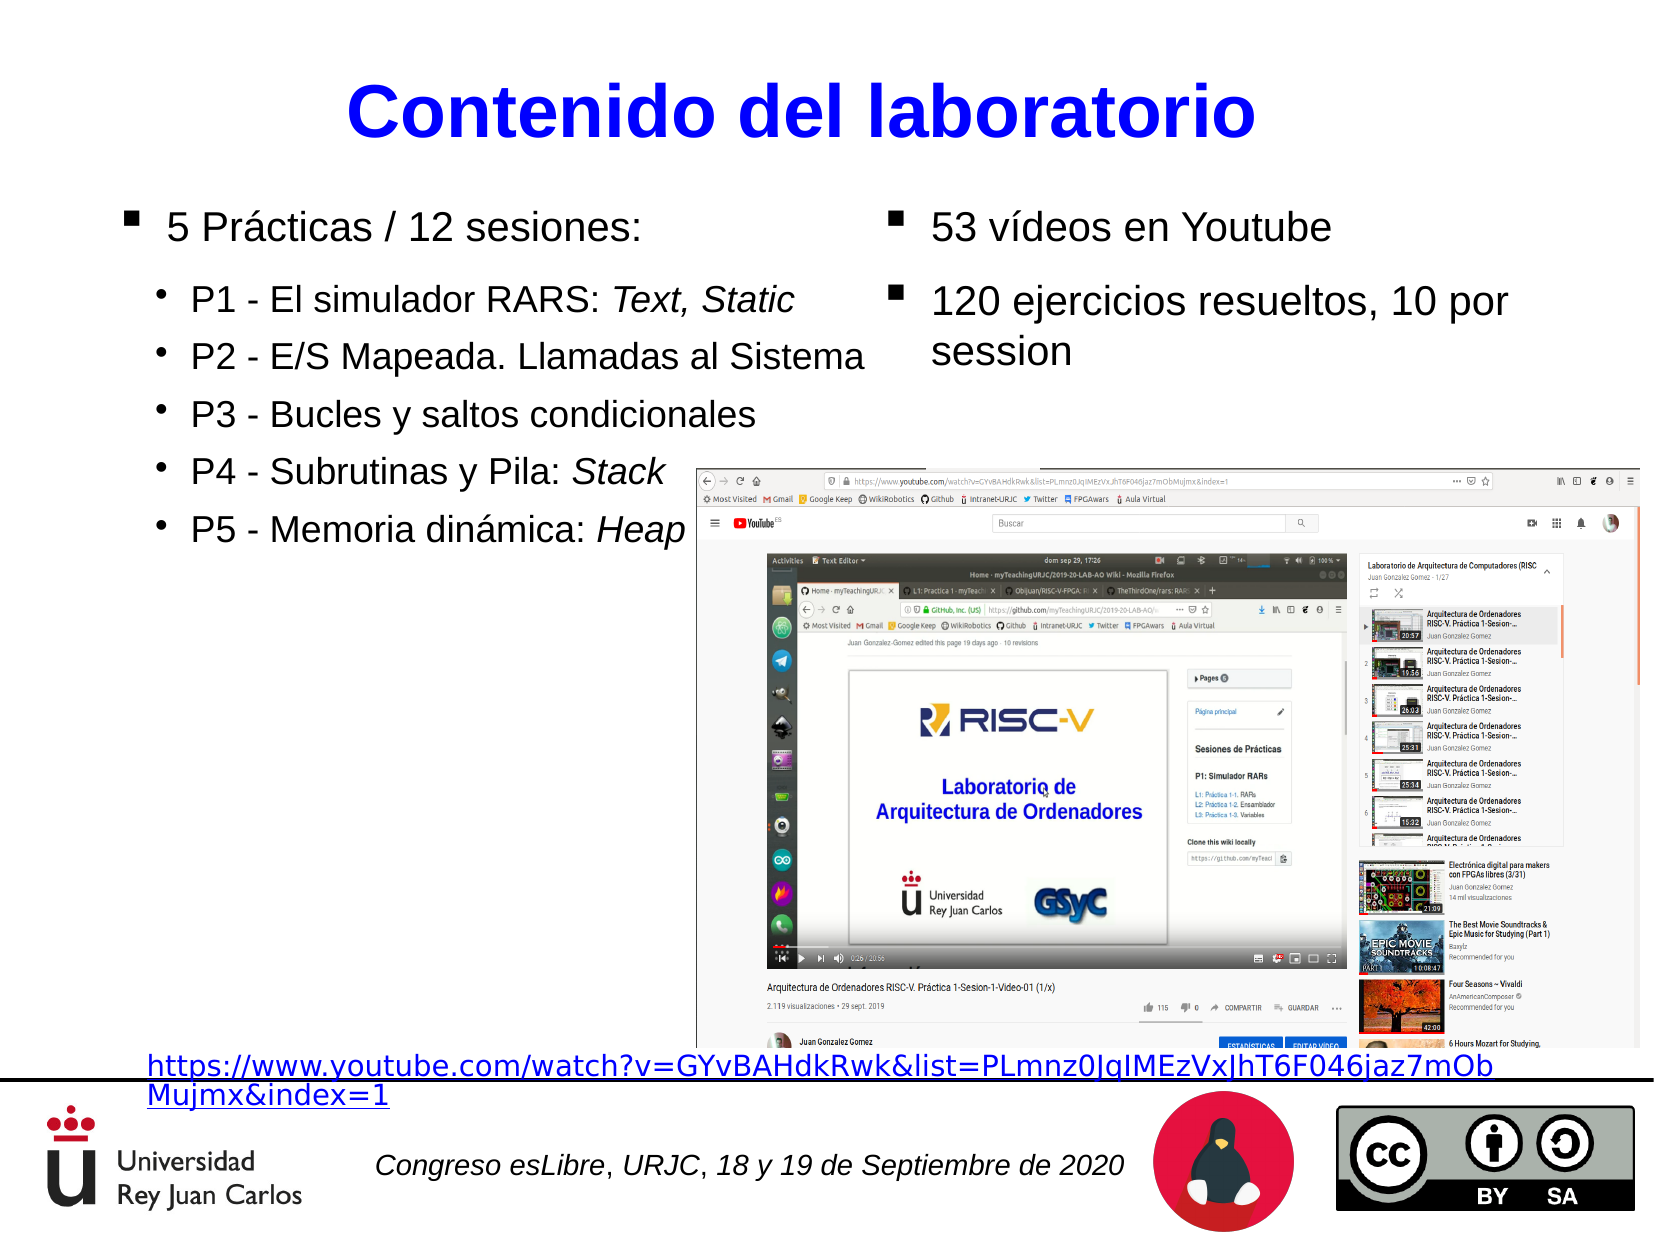

Contenido del laboratorio
5 Prácticas / 12 sesiones:
P1 - El simulador RARS: Text, Static
P2 - E/S Mapeada. Llamadas al Sistema
P3 - Bucles y saltos condicionales
P4 - Subrutinas y Pila: Stack
P5 - Memoria dinámica: Heap
53 vídeos en Youtube
120 ejercicios resueltos, 10 por session
https://www.youtube.com/watch?v=GYvBAHdkRwk&list=PLmnz0JqIMEzVxJhT6F046jaz7mObMujmx&index=1
Congreso esLibre, URJC, 18 y 19 de Septiembre de 2020